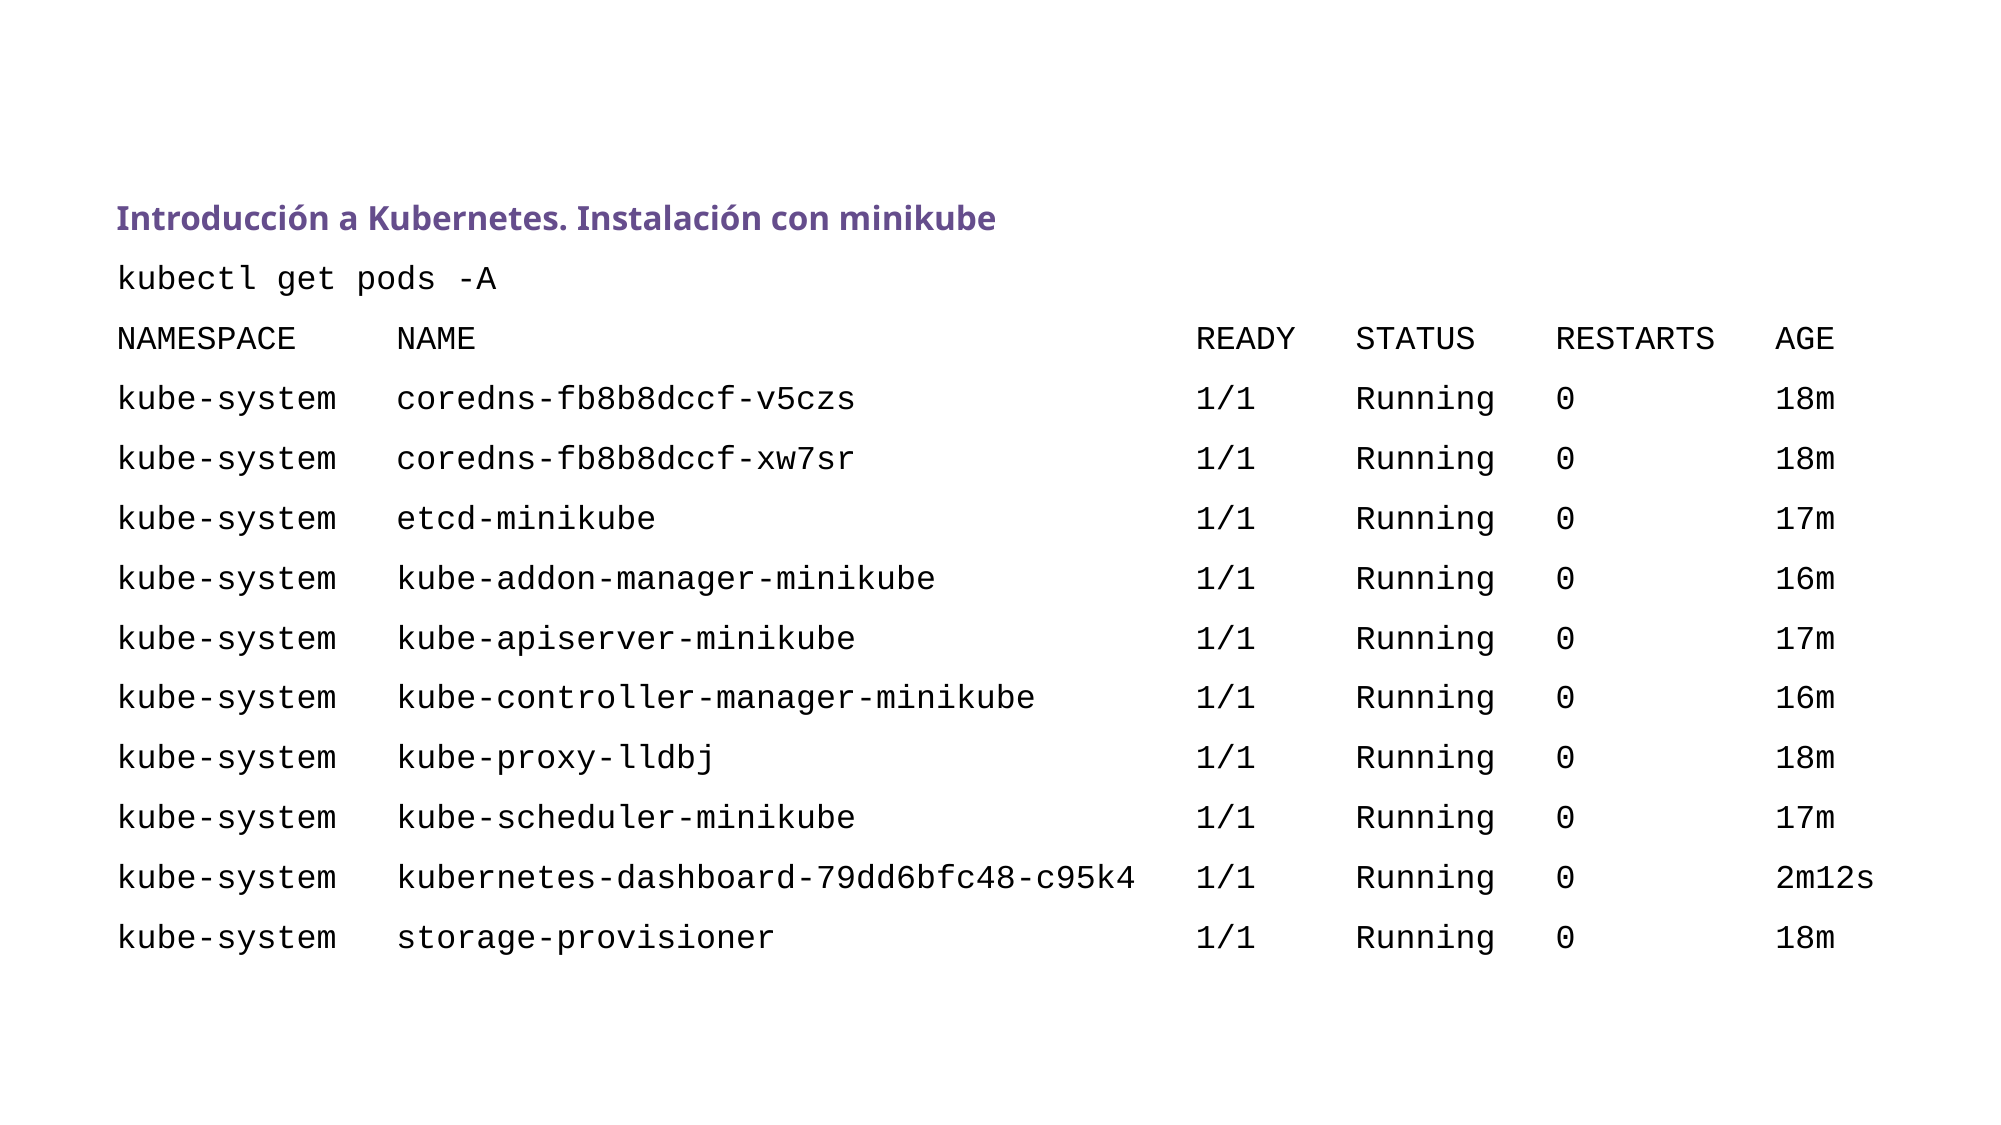

Introducción a Kubernetes. Instalación con minikube
kubectl get pods -A
NAMESPACE NAME READY STATUS RESTARTS AGE
kube-system coredns-fb8b8dccf-v5czs 1/1 Running 0 18m
kube-system coredns-fb8b8dccf-xw7sr 1/1 Running 0 18m
kube-system etcd-minikube 1/1 Running 0 17m
kube-system kube-addon-manager-minikube 1/1 Running 0 16m
kube-system kube-apiserver-minikube 1/1 Running 0 17m
kube-system kube-controller-manager-minikube 1/1 Running 0 16m
kube-system kube-proxy-lldbj 1/1 Running 0 18m
kube-system kube-scheduler-minikube 1/1 Running 0 17m
kube-system kubernetes-dashboard-79dd6bfc48-c95k4 1/1 Running 0 2m12s
kube-system storage-provisioner 1/1 Running 0 18m